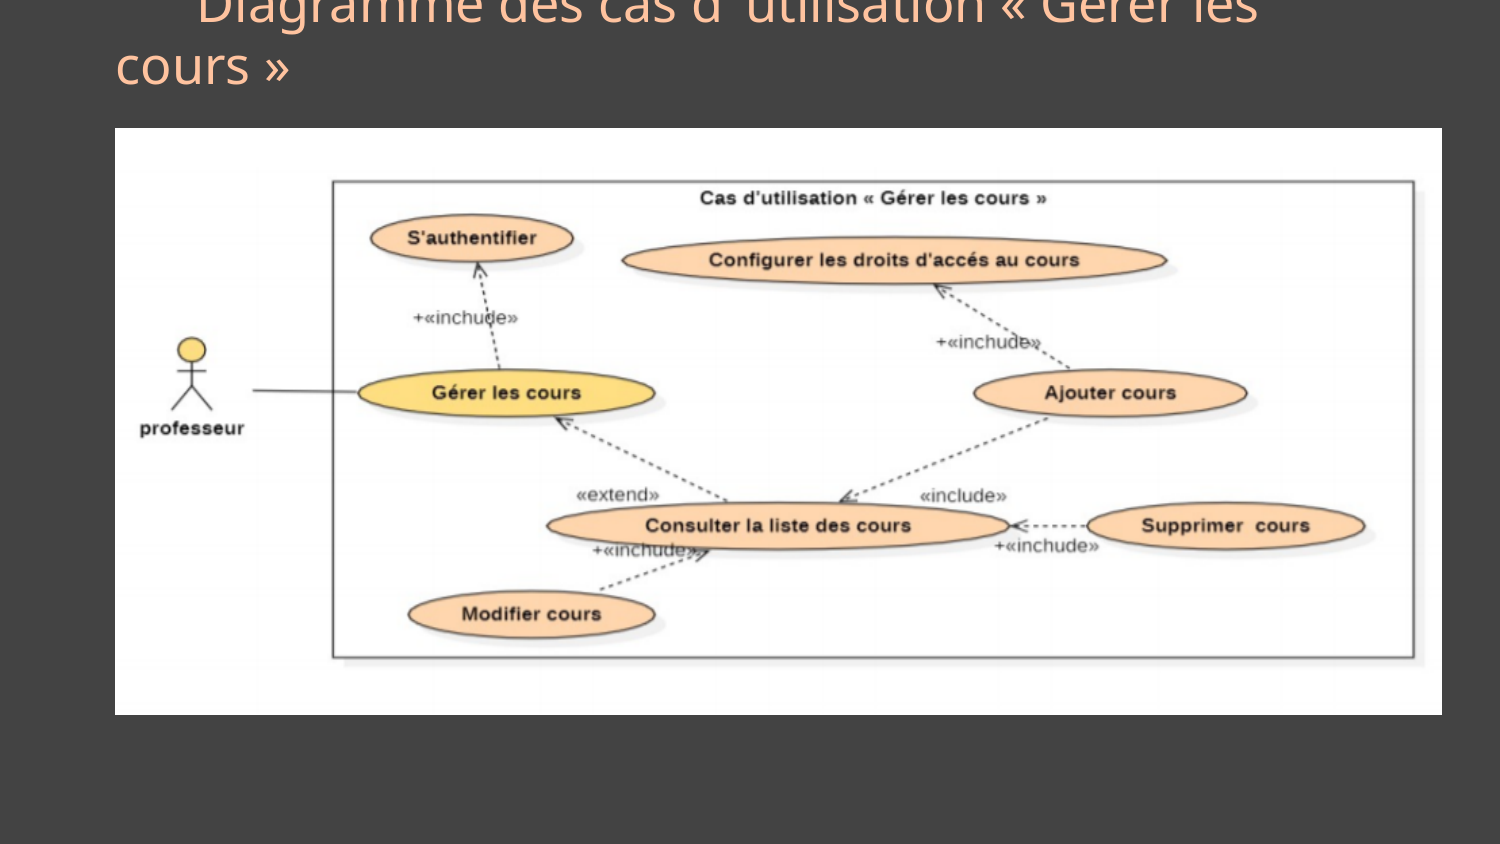

# Diagramme des cas d’ utilisation « Gérer les cours »